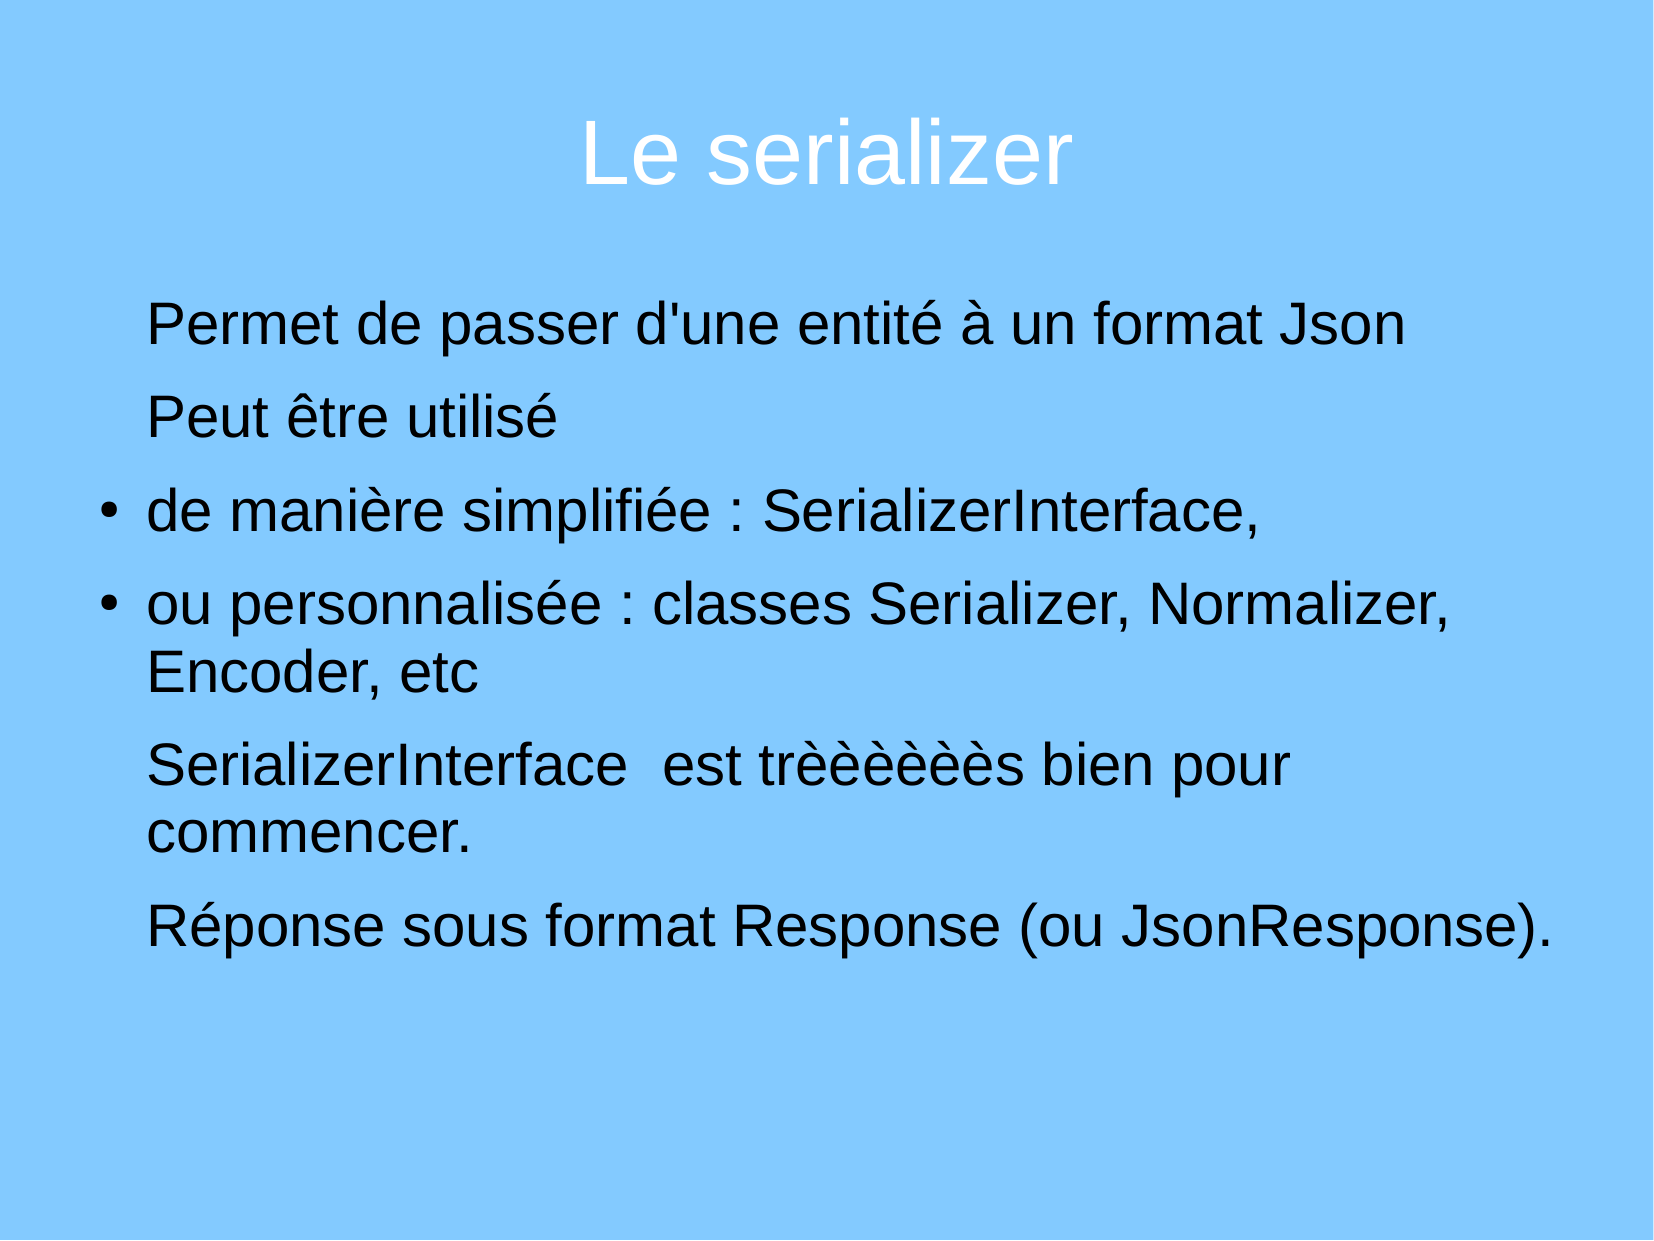

# Le serializer
Permet de passer d'une entité à un format Json
Peut être utilisé
de manière simplifiée : SerializerInterface,
ou personnalisée : classes Serializer, Normalizer, Encoder, etc
SerializerInterface est trèèèèèès bien pour commencer.
Réponse sous format Response (ou JsonResponse).